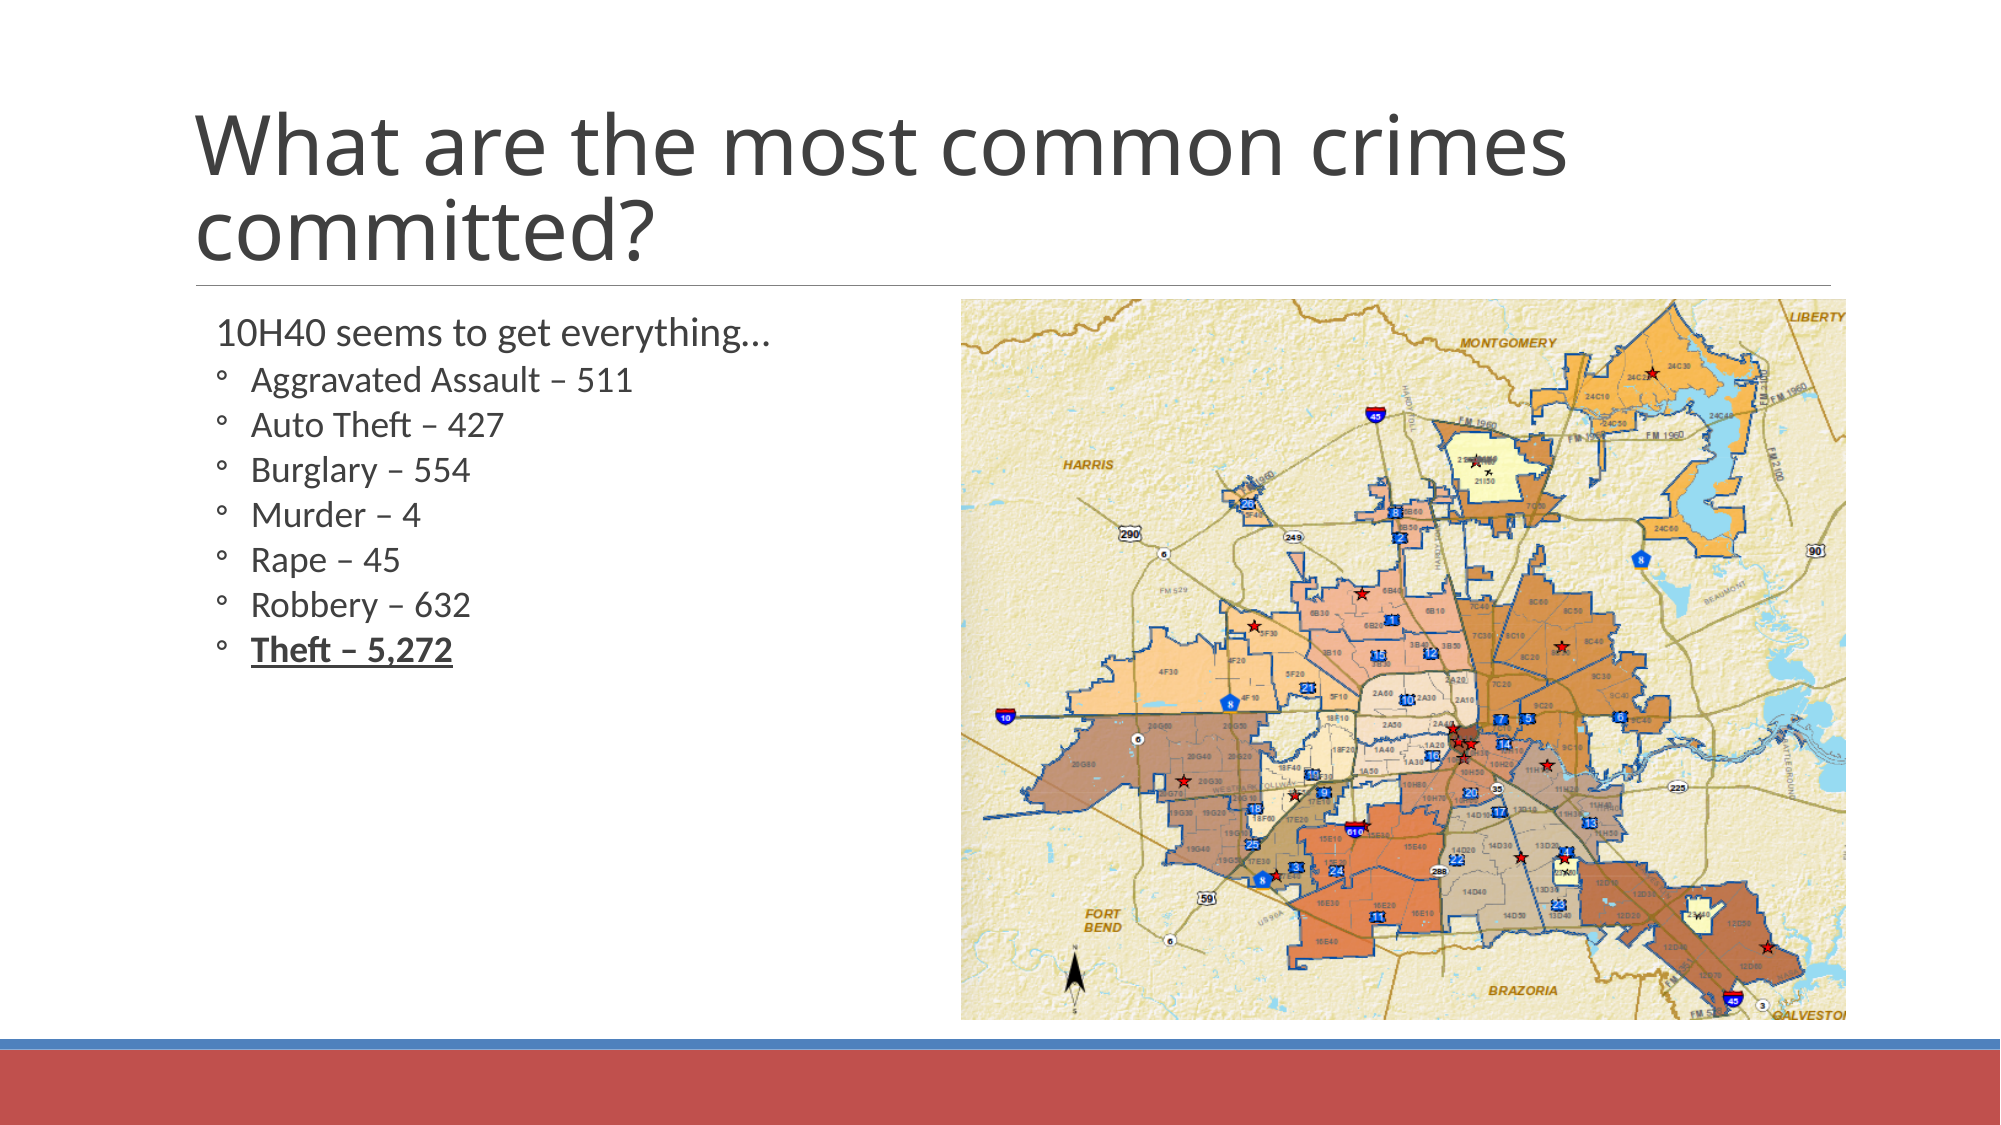

What are the most common crimes committed?
10H40 seems to get everything…
Aggravated Assault – 511
Auto Theft – 427
Burglary – 554
Murder – 4
Rape – 45
Robbery – 632
Theft – 5,272